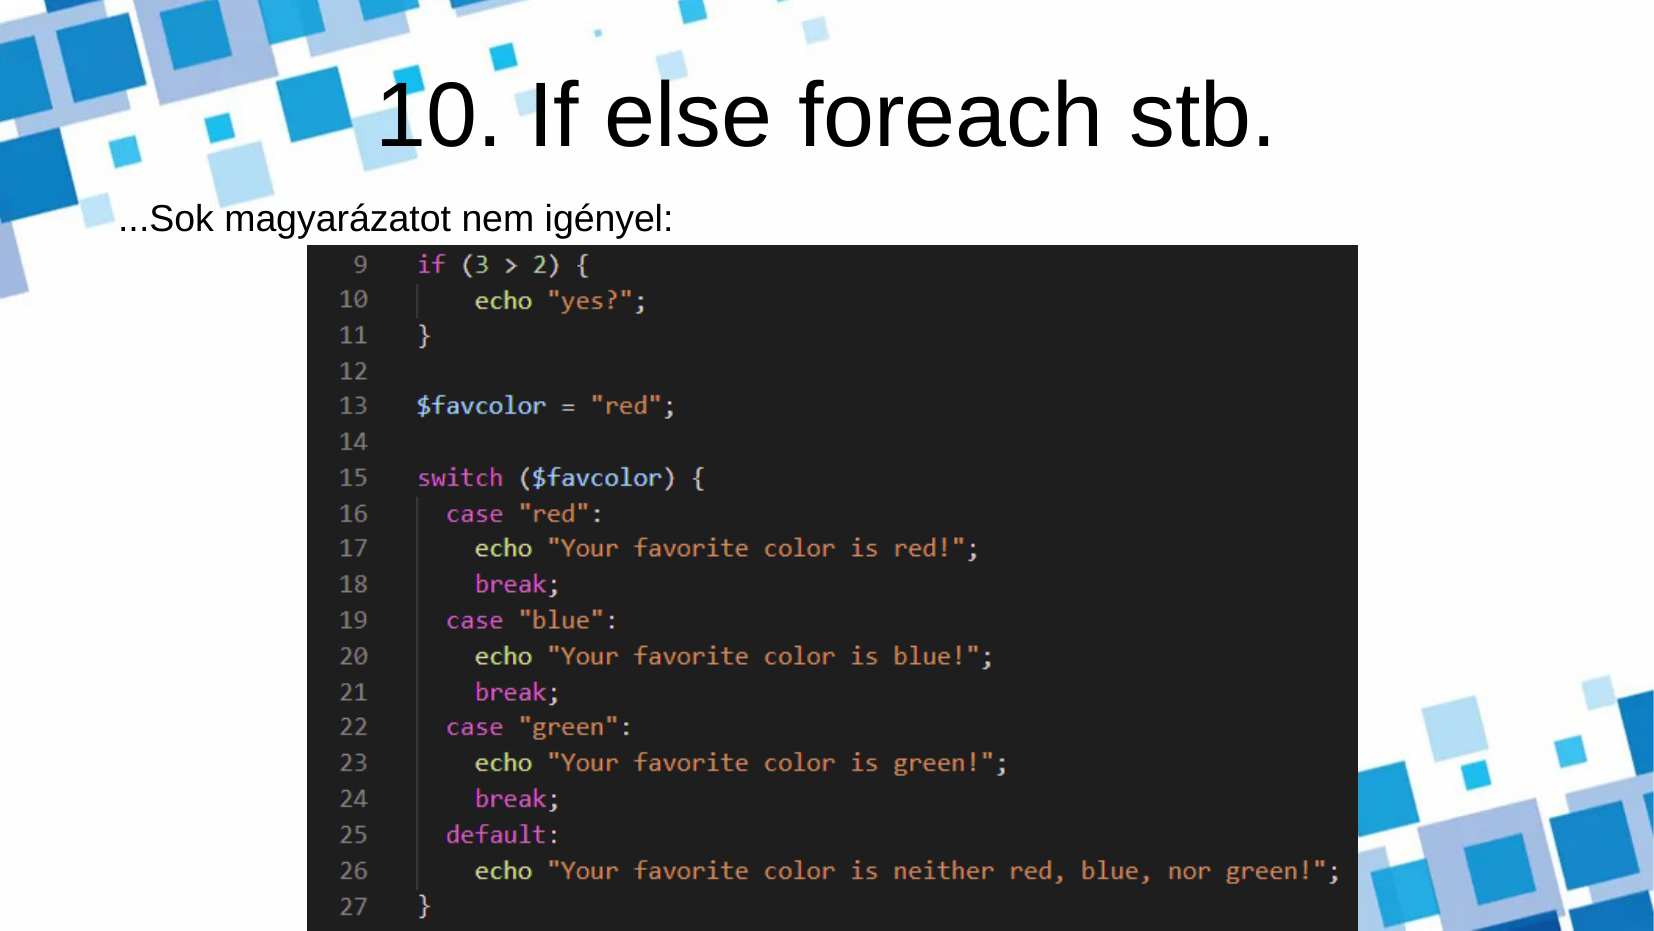

# 10. If else foreach stb.
...Sok magyarázatot nem igényel: